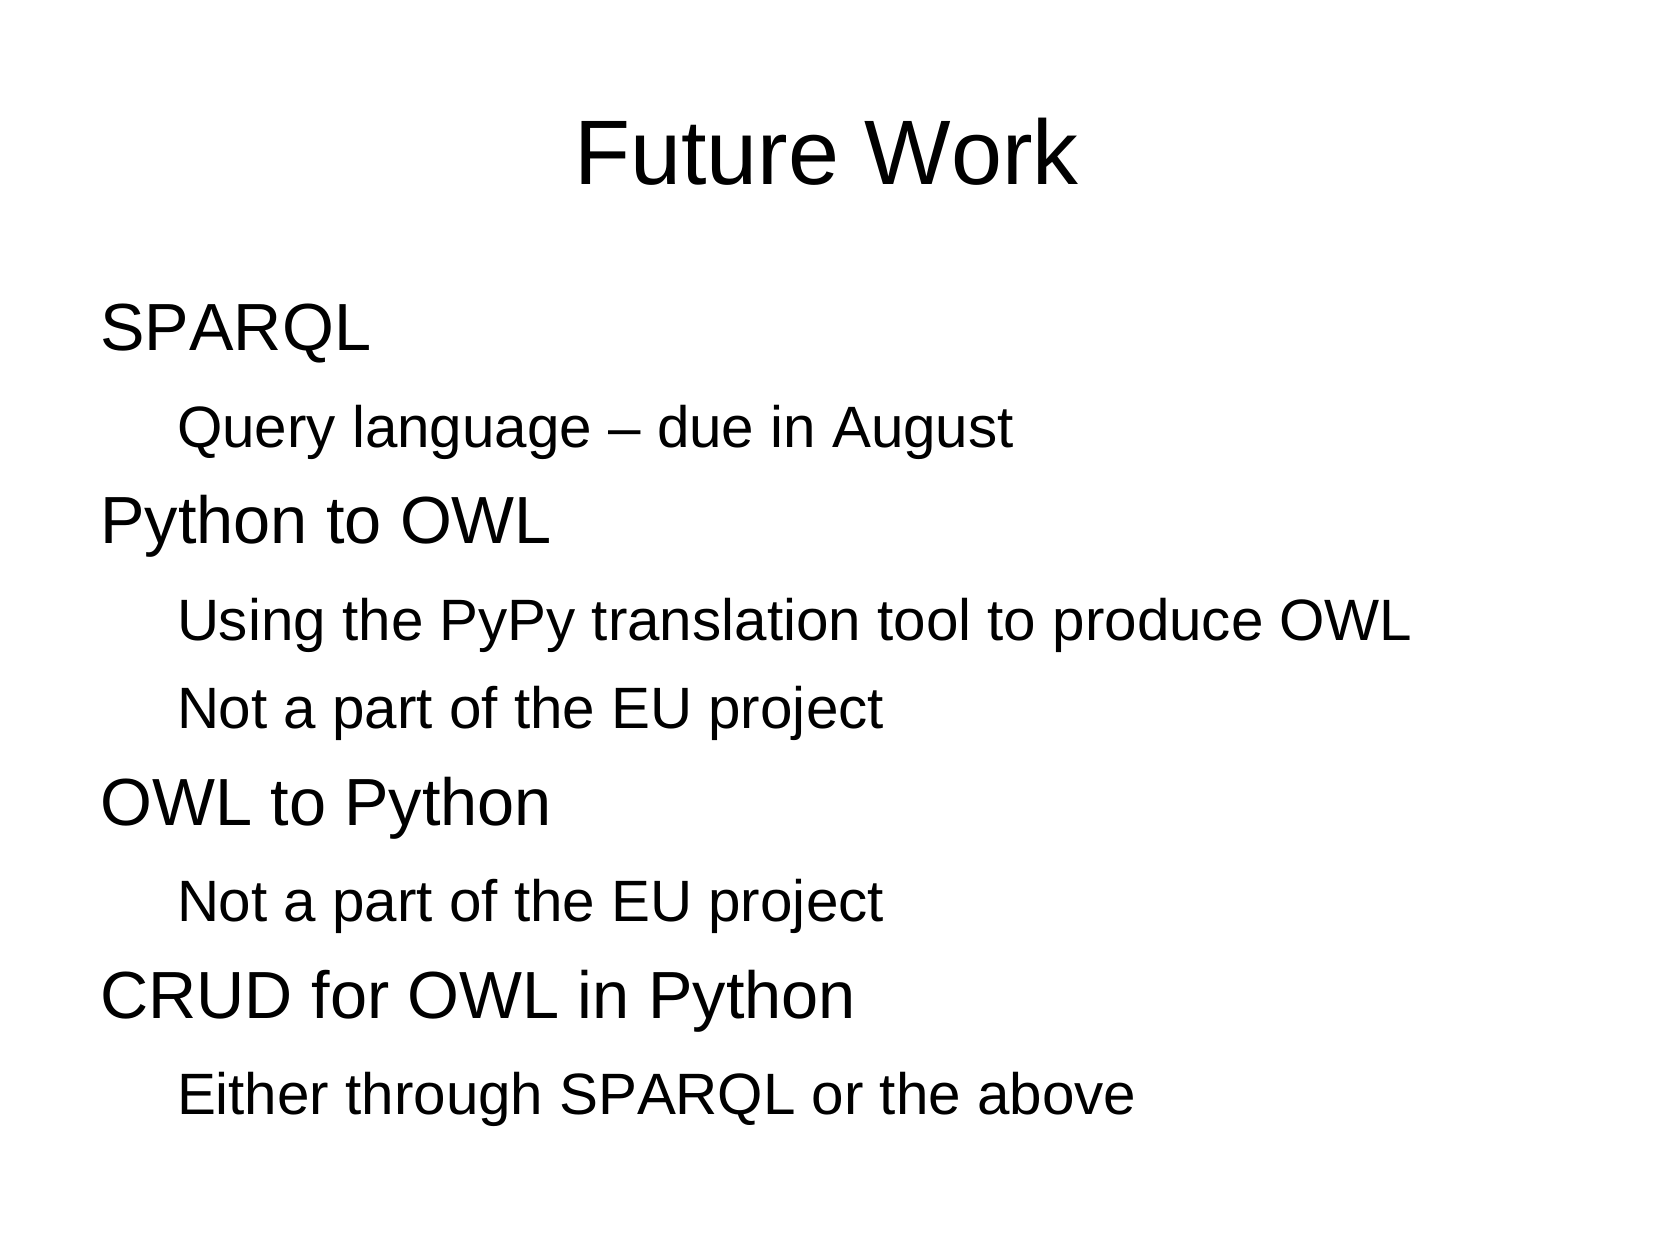

# Future Work
SPARQL
Query language – due in August
Python to OWL
Using the PyPy translation tool to produce OWL
Not a part of the EU project
OWL to Python
Not a part of the EU project
CRUD for OWL in Python
Either through SPARQL or the above